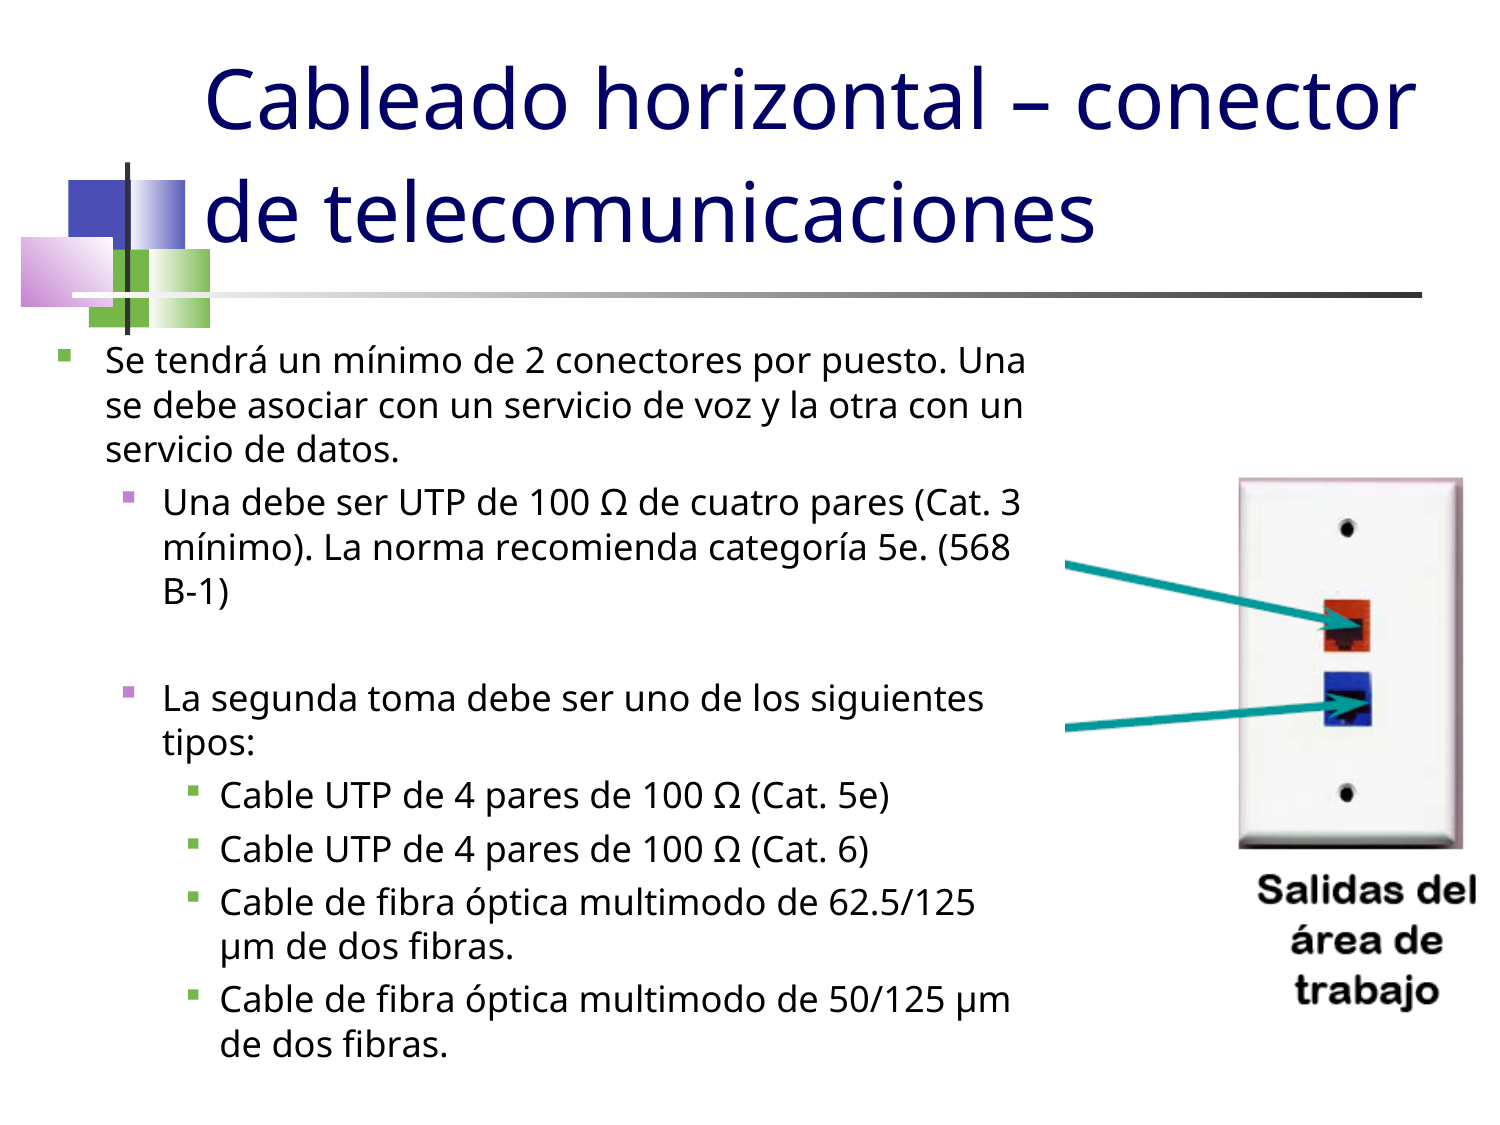

# Cableado horizontal – conector de telecomunicaciones
Se tendrá un mínimo de 2 conectores por puesto. Una se debe asociar con un servicio de voz y la otra con un servicio de datos.
Una debe ser UTP de 100 Ω de cuatro pares (Cat. 3 mínimo). La norma recomienda categoría 5e. (568 B-1)
La segunda toma debe ser uno de los siguientes tipos:
Cable UTP de 4 pares de 100 Ω (Cat. 5e)
Cable UTP de 4 pares de 100 Ω (Cat. 6)
Cable de fibra óptica multimodo de 62.5/125 μm de dos fibras.
Cable de fibra óptica multimodo de 50/125 μm de dos fibras.